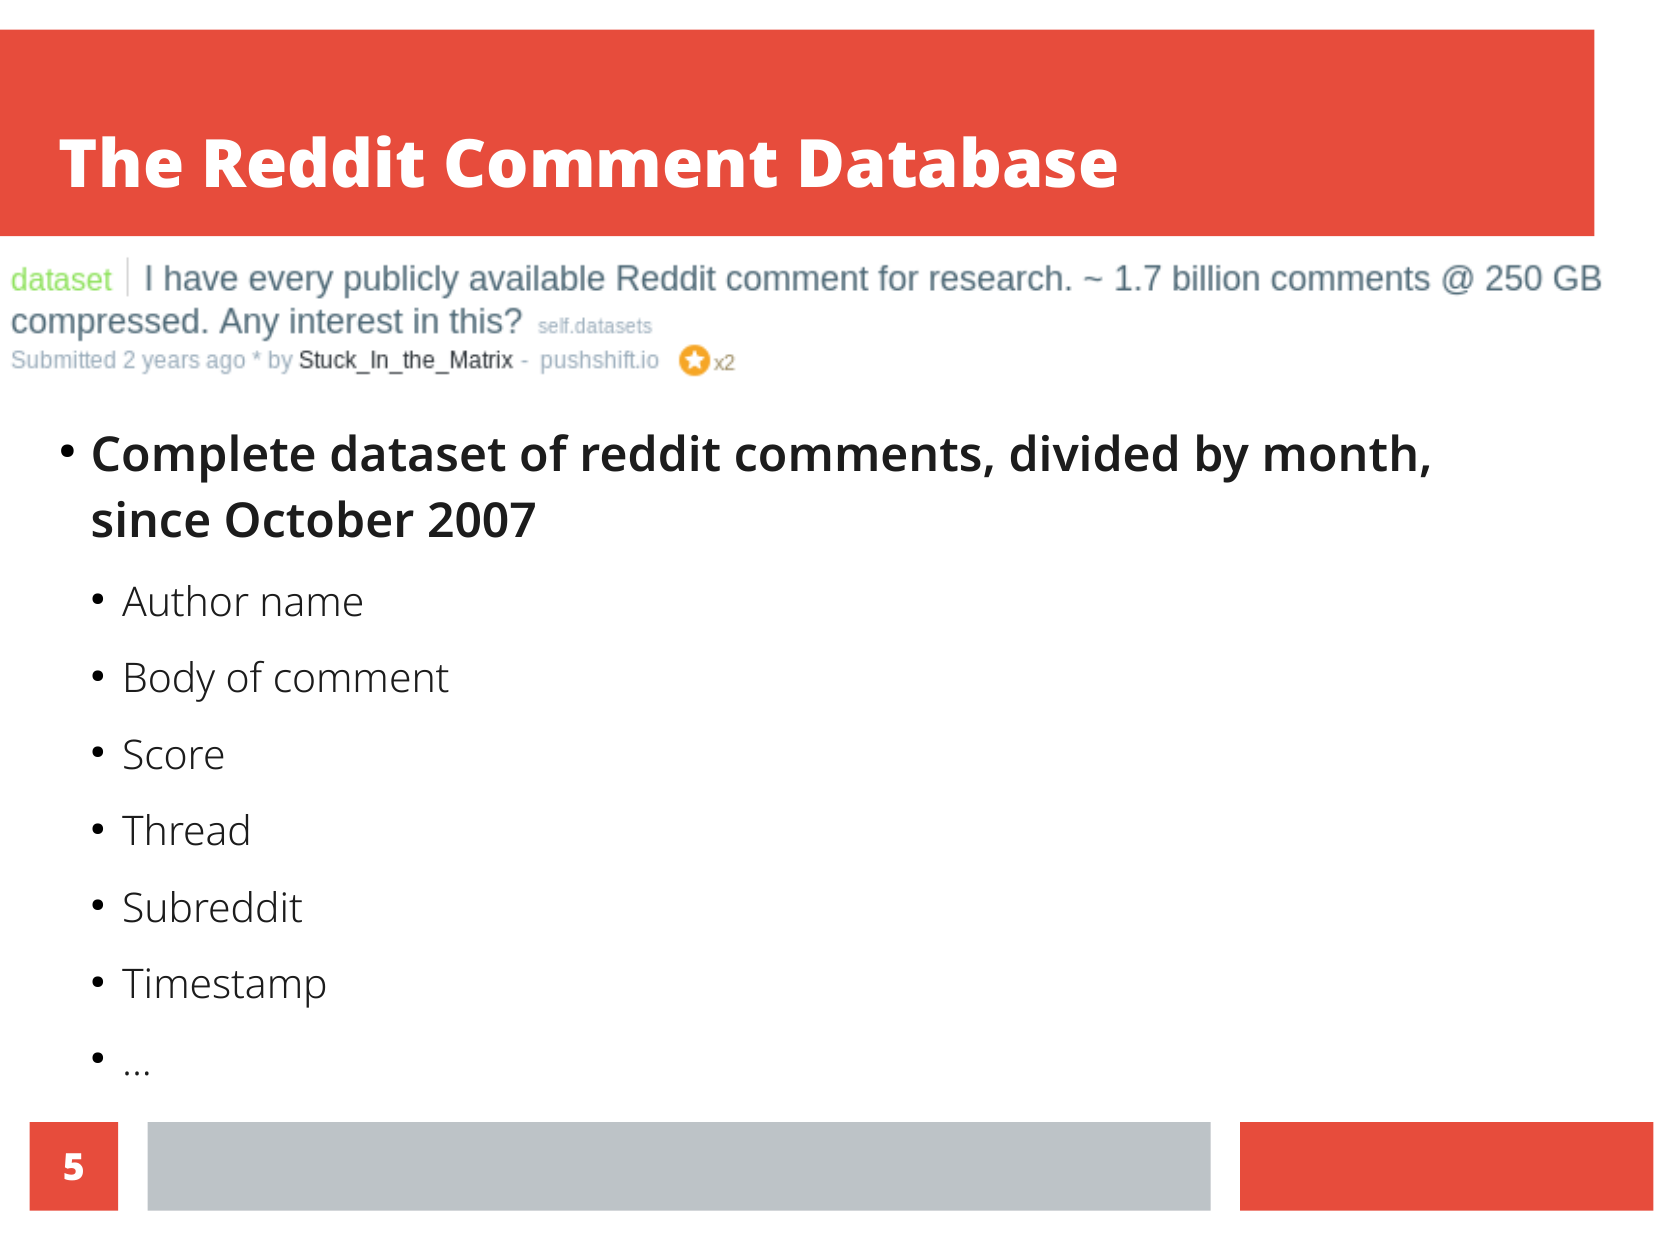

# The Reddit Comment Database
Complete dataset of reddit comments, divided by month, since October 2007
Author name
Body of comment
Score
Thread
Subreddit
Timestamp
...
5